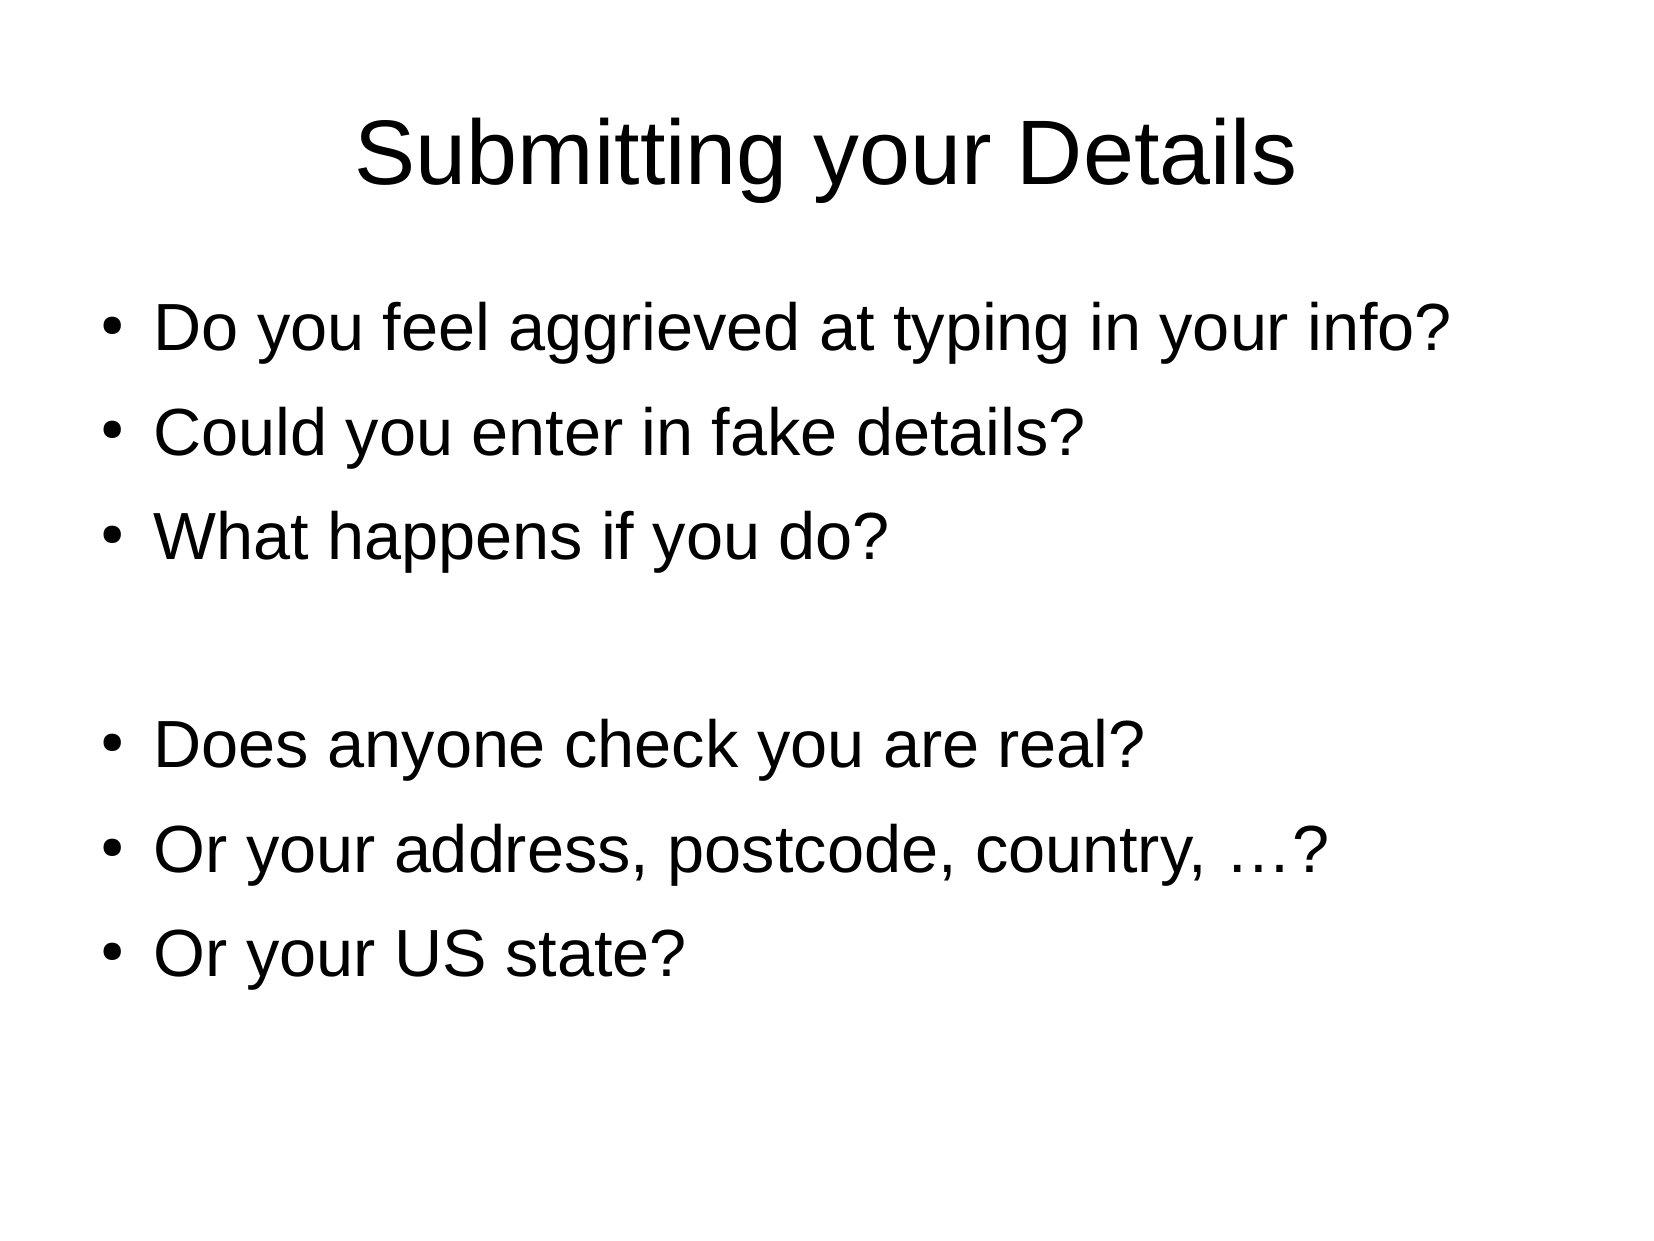

# Submitting your Details
Do you feel aggrieved at typing in your info?
Could you enter in fake details?
What happens if you do?
Does anyone check you are real?
Or your address, postcode, country, …?
Or your US state?